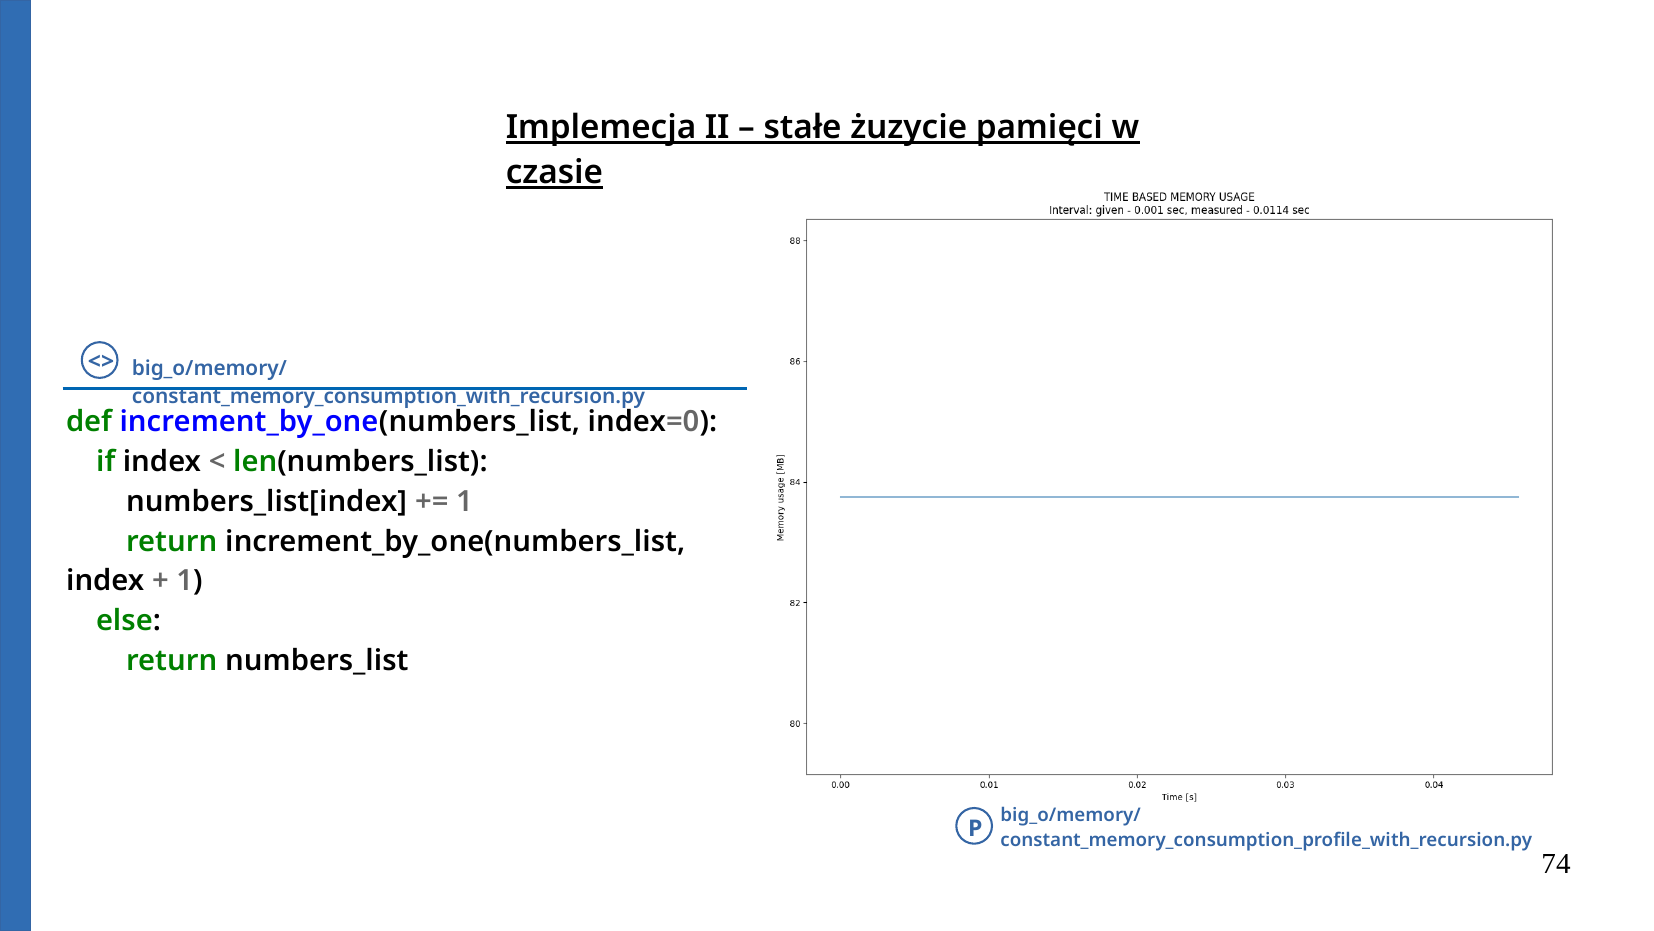

Implemecja II – stałe żuzycie pamięci w czasie
<>
big_o/memory/constant_memory_consumption_with_recursion.py
def increment_by_one(numbers_list, index=0):
 if index < len(numbers_list):
 numbers_list[index] += 1
 return increment_by_one(numbers_list, index + 1)
 else:
 return numbers_list
big_o/memory/constant_memory_consumption_profile_with_recursion.py
P
74